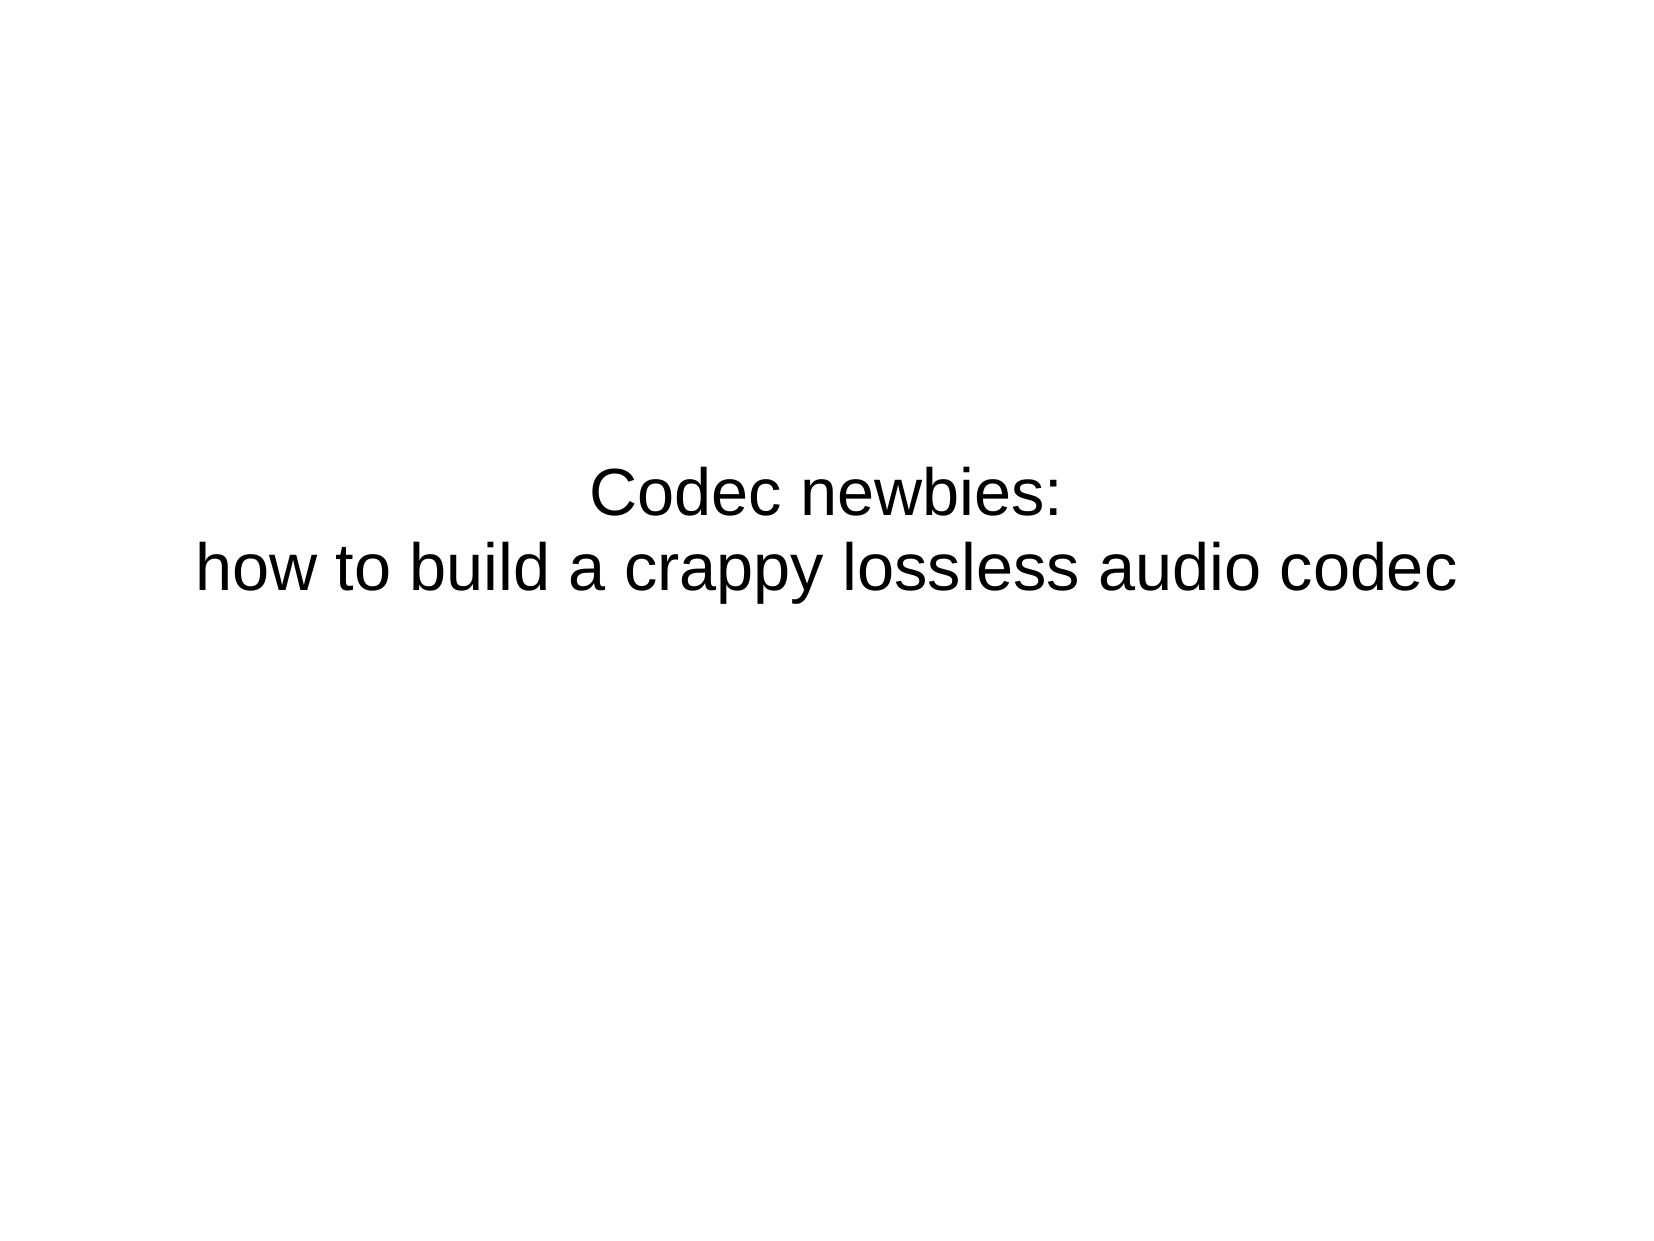

# Codec newbies:
how to build a crappy lossless audio codec